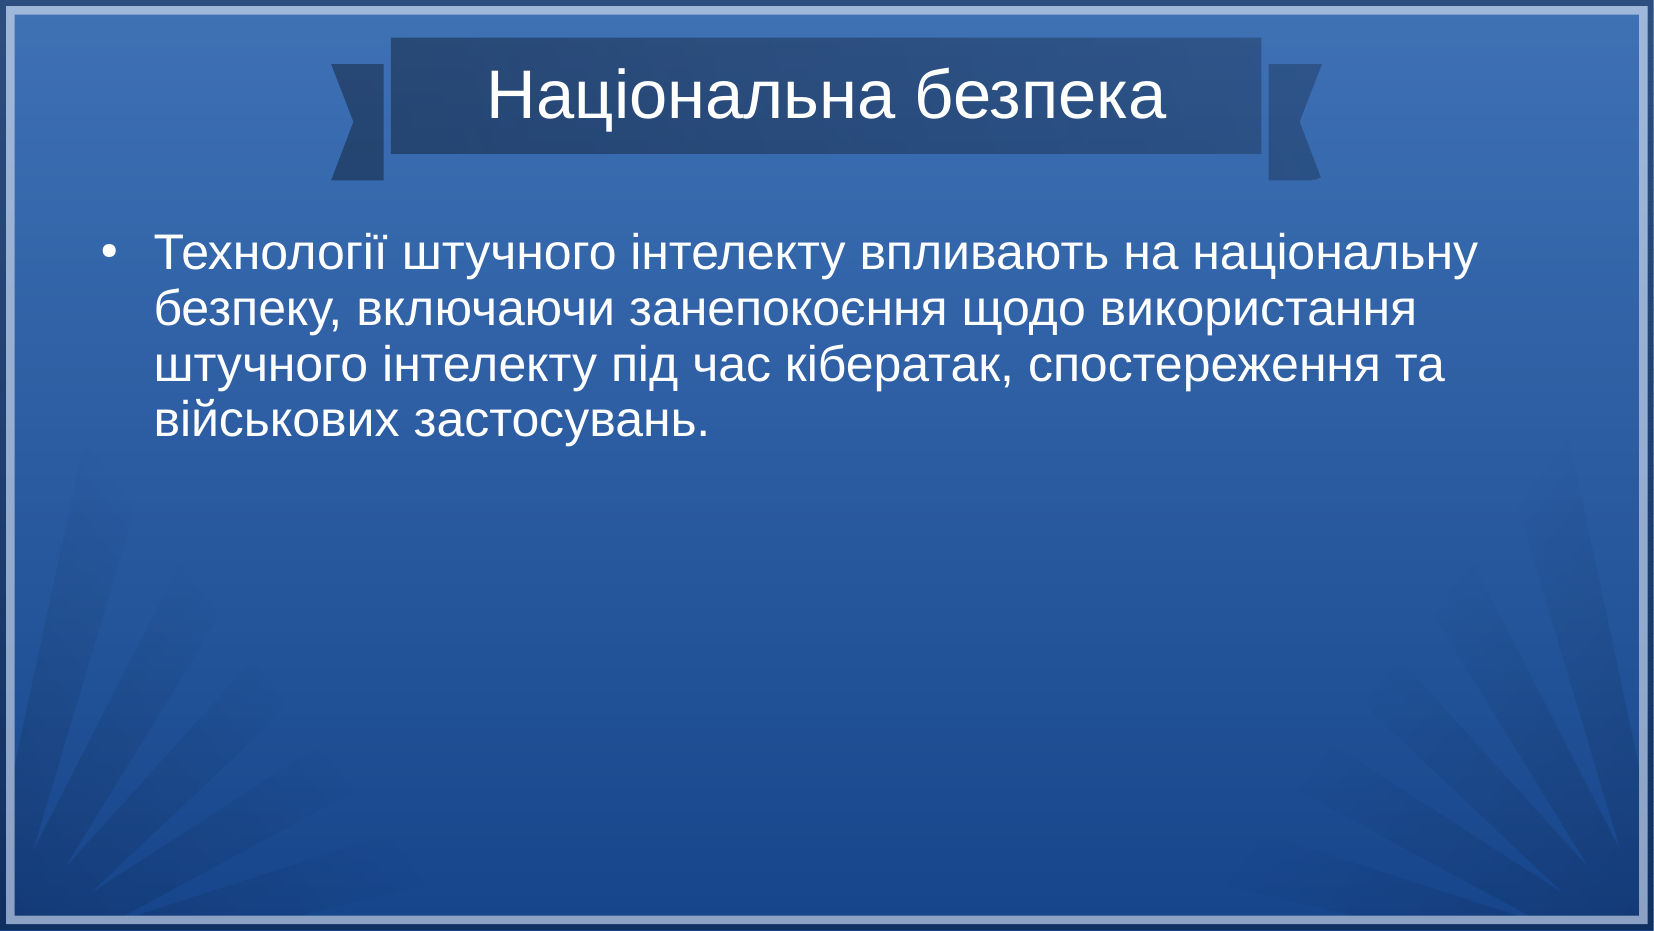

# Національна безпека
Технології штучного інтелекту впливають на національну безпеку, включаючи занепокоєння щодо використання штучного інтелекту під час кібератак, спостереження та військових застосувань.